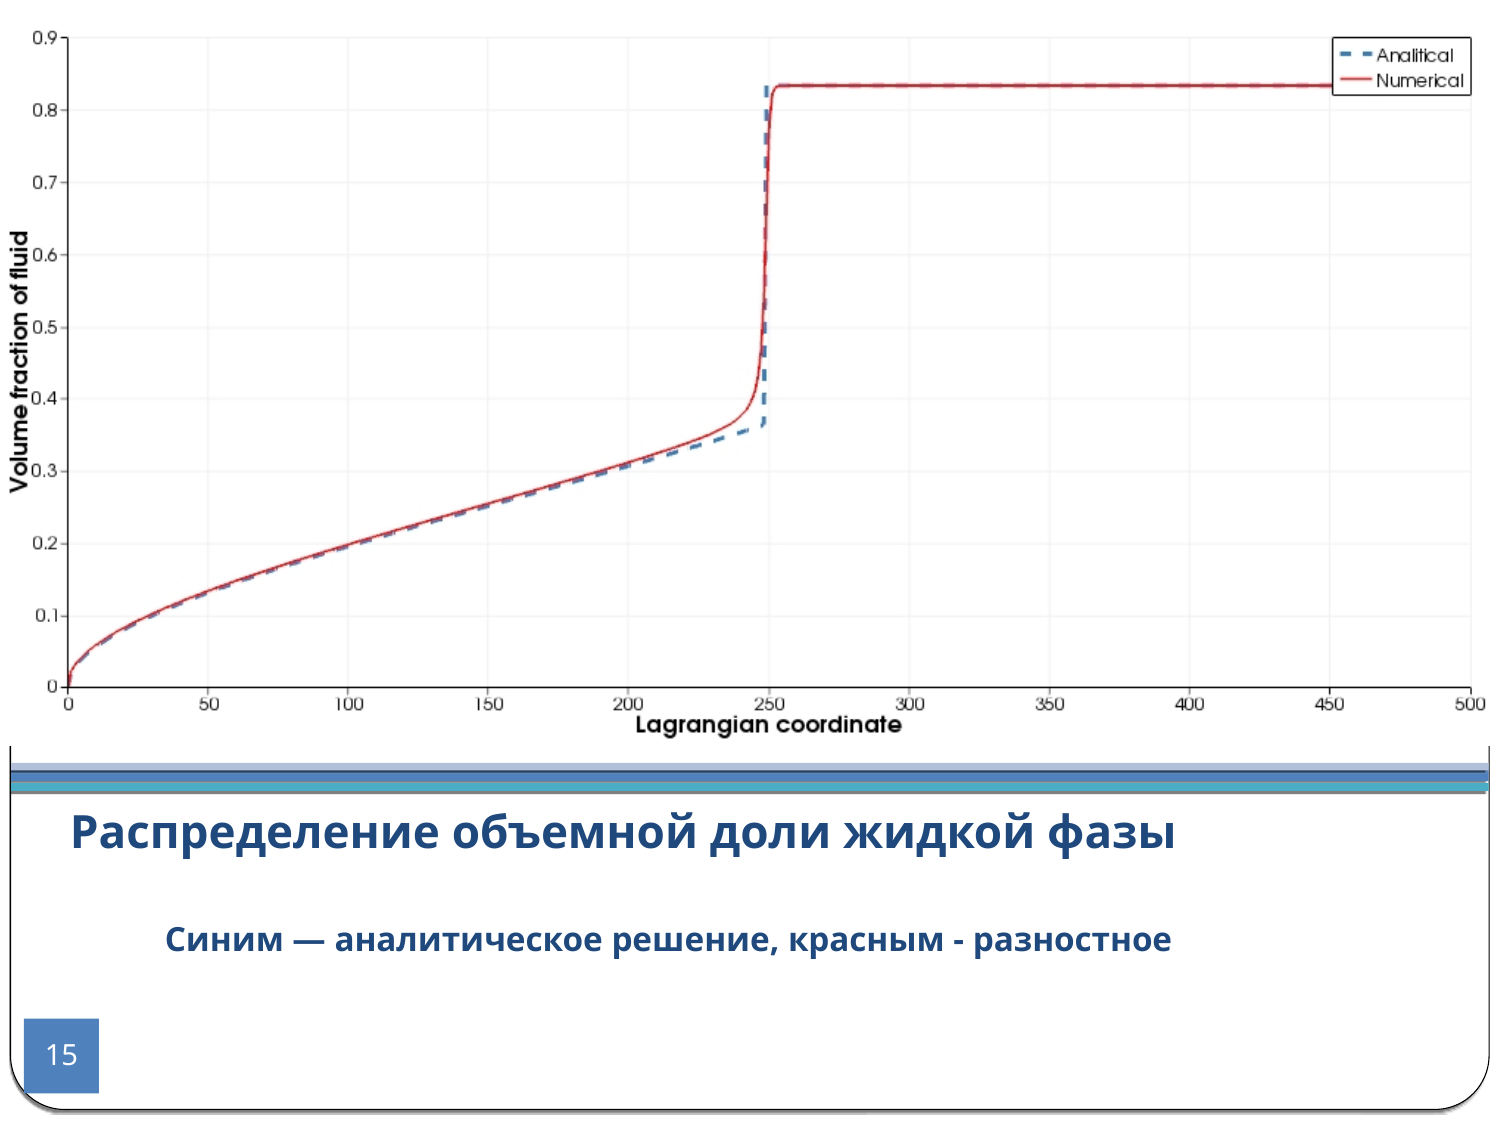

Распределение объемной доли жидкой фазы
# Синим — аналитическое решение, красным - разностное